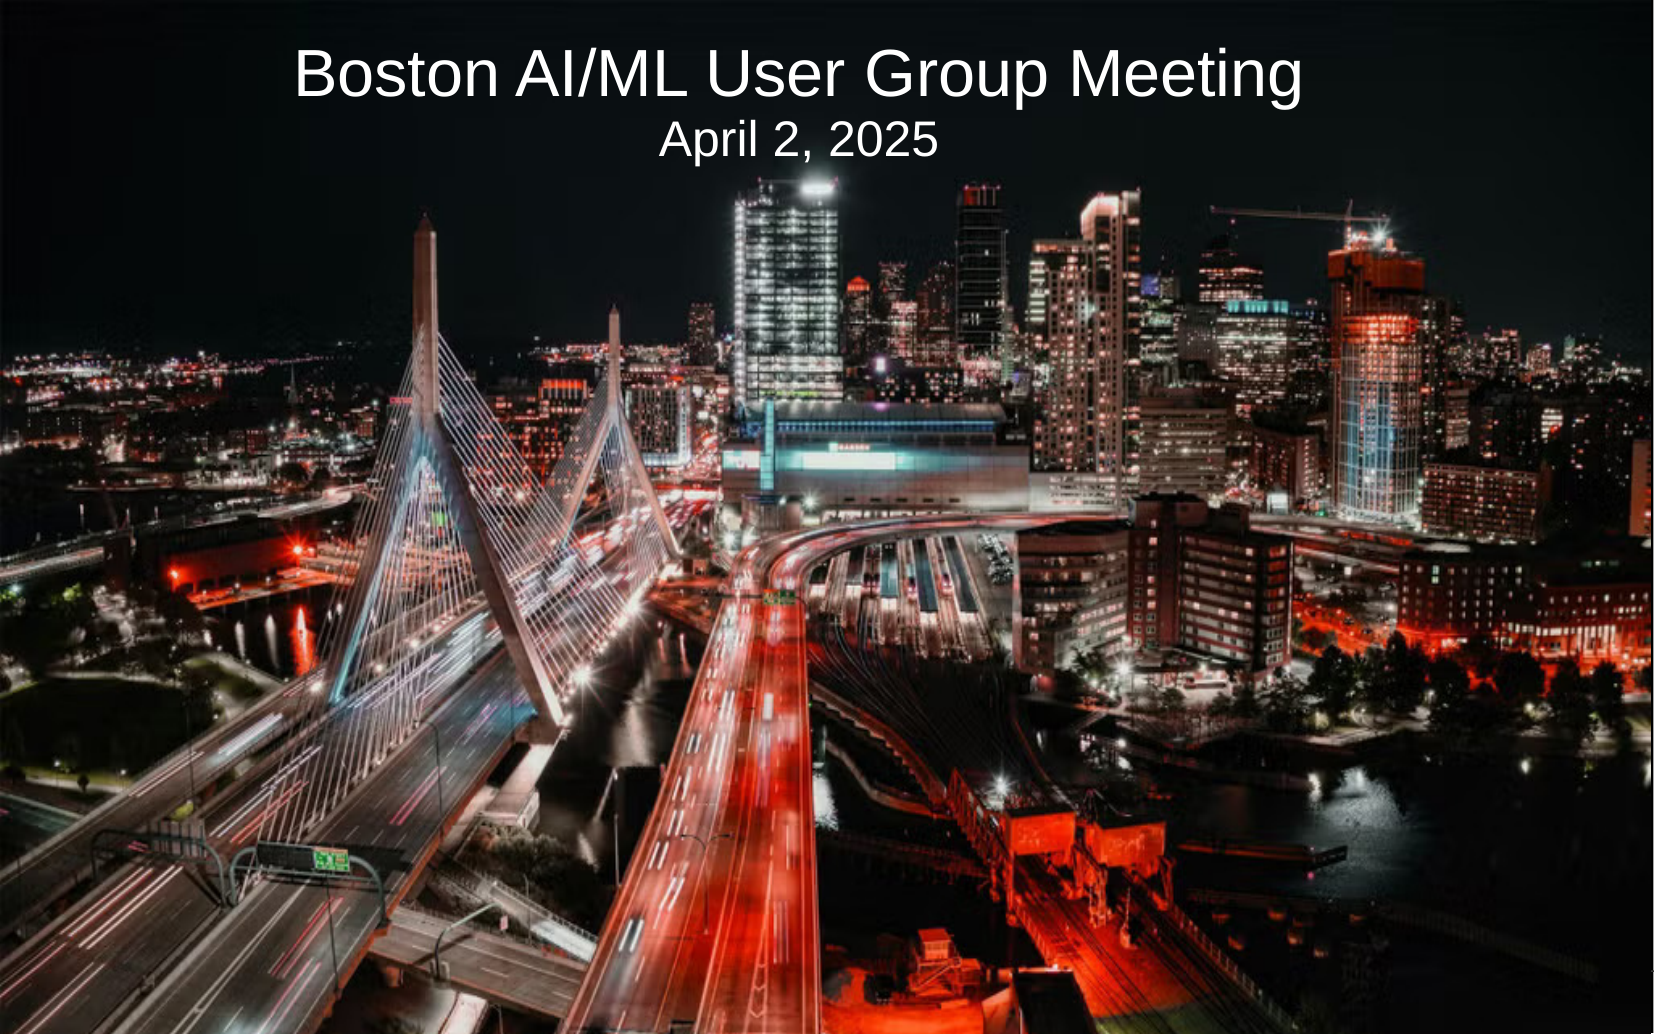

# Boston AI/ML User Group Meeting April 2, 2025